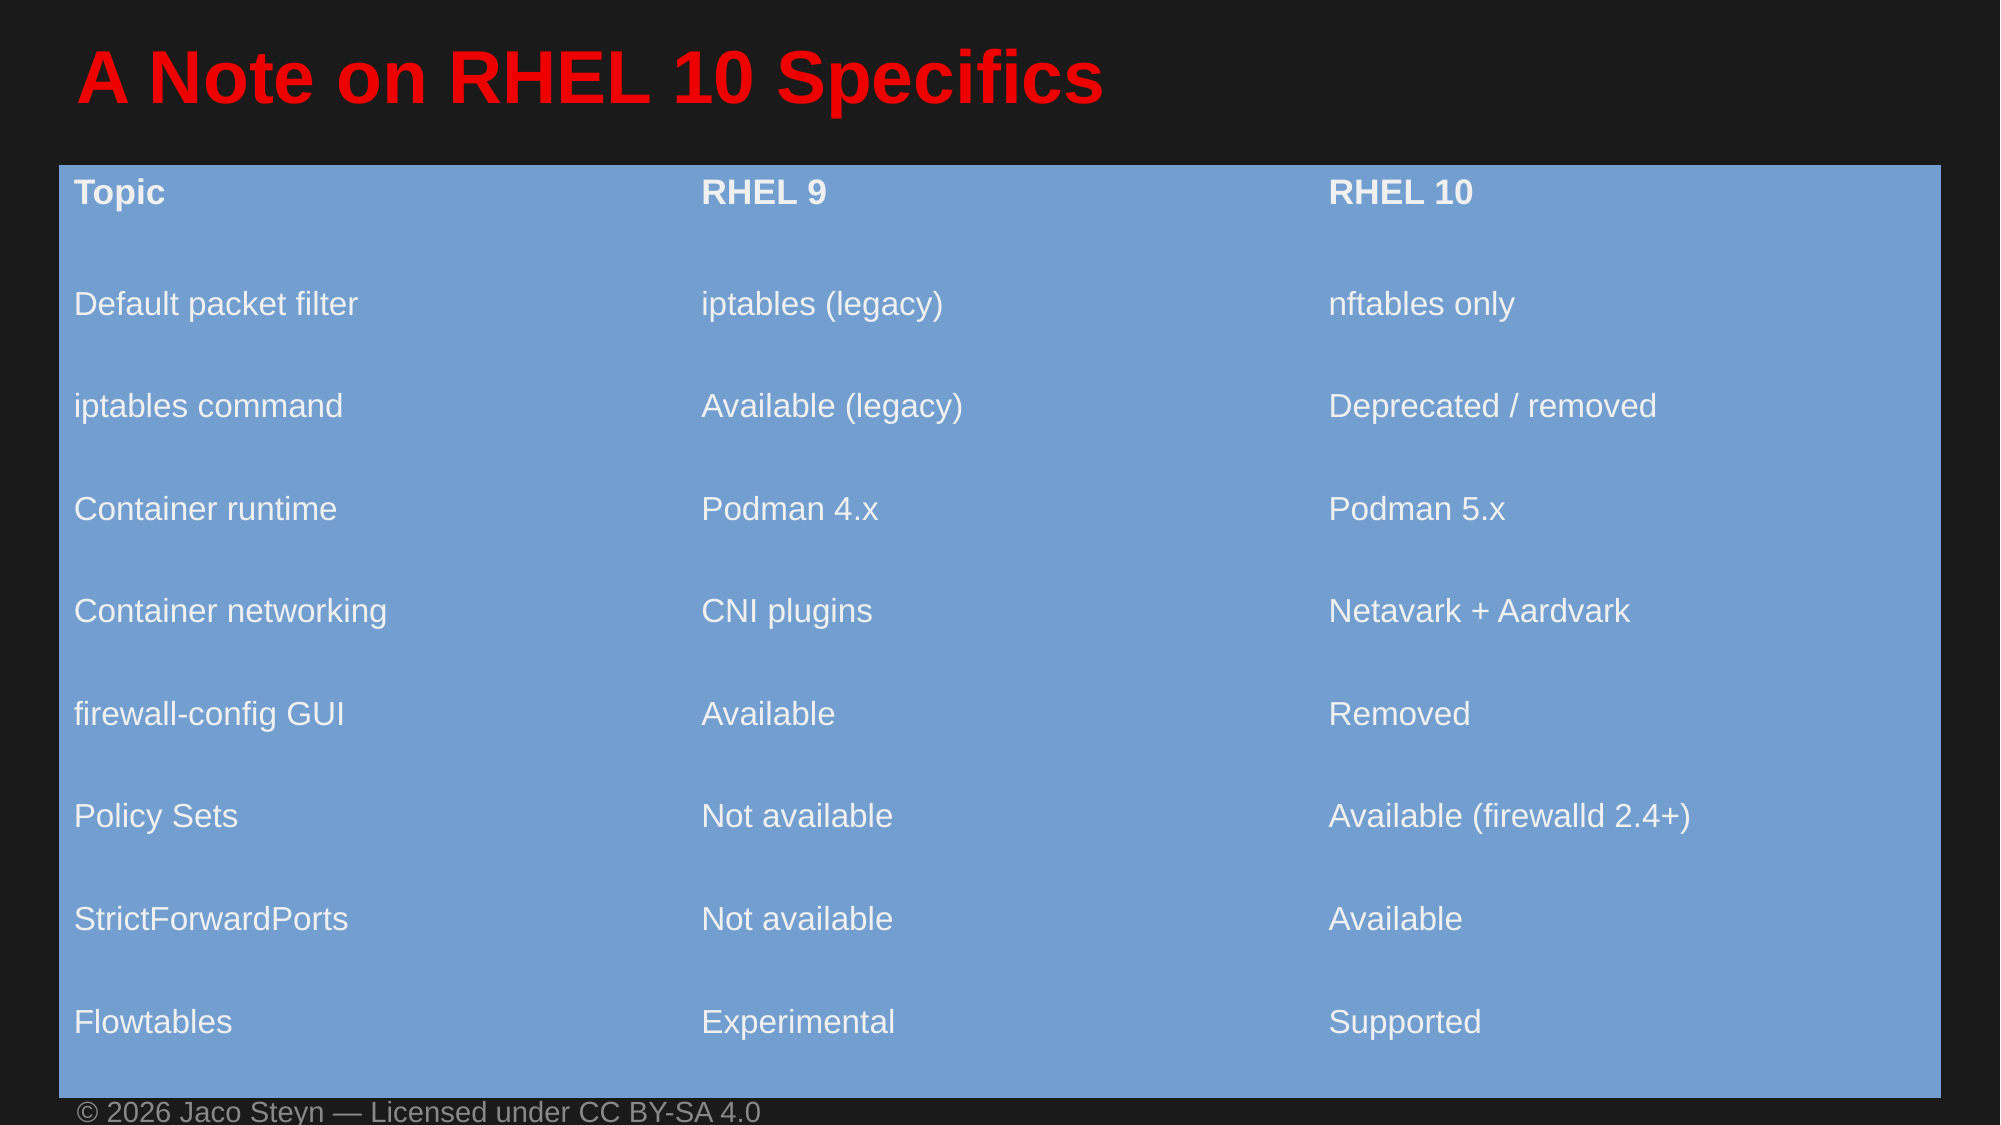

A Note on RHEL 10 Specifics
| Topic | RHEL 9 | RHEL 10 |
| --- | --- | --- |
| Default packet filter | iptables (legacy) | nftables only |
| iptables command | Available (legacy) | Deprecated / removed |
| Container runtime | Podman 4.x | Podman 5.x |
| Container networking | CNI plugins | Netavark + Aardvark |
| firewall-config GUI | Available | Removed |
| Policy Sets | Not available | Available (firewalld 2.4+) |
| StrictForwardPorts | Not available | Available |
| Flowtables | Experimental | Supported |
© 2026 Jaco Steyn — Licensed under CC BY-SA 4.0